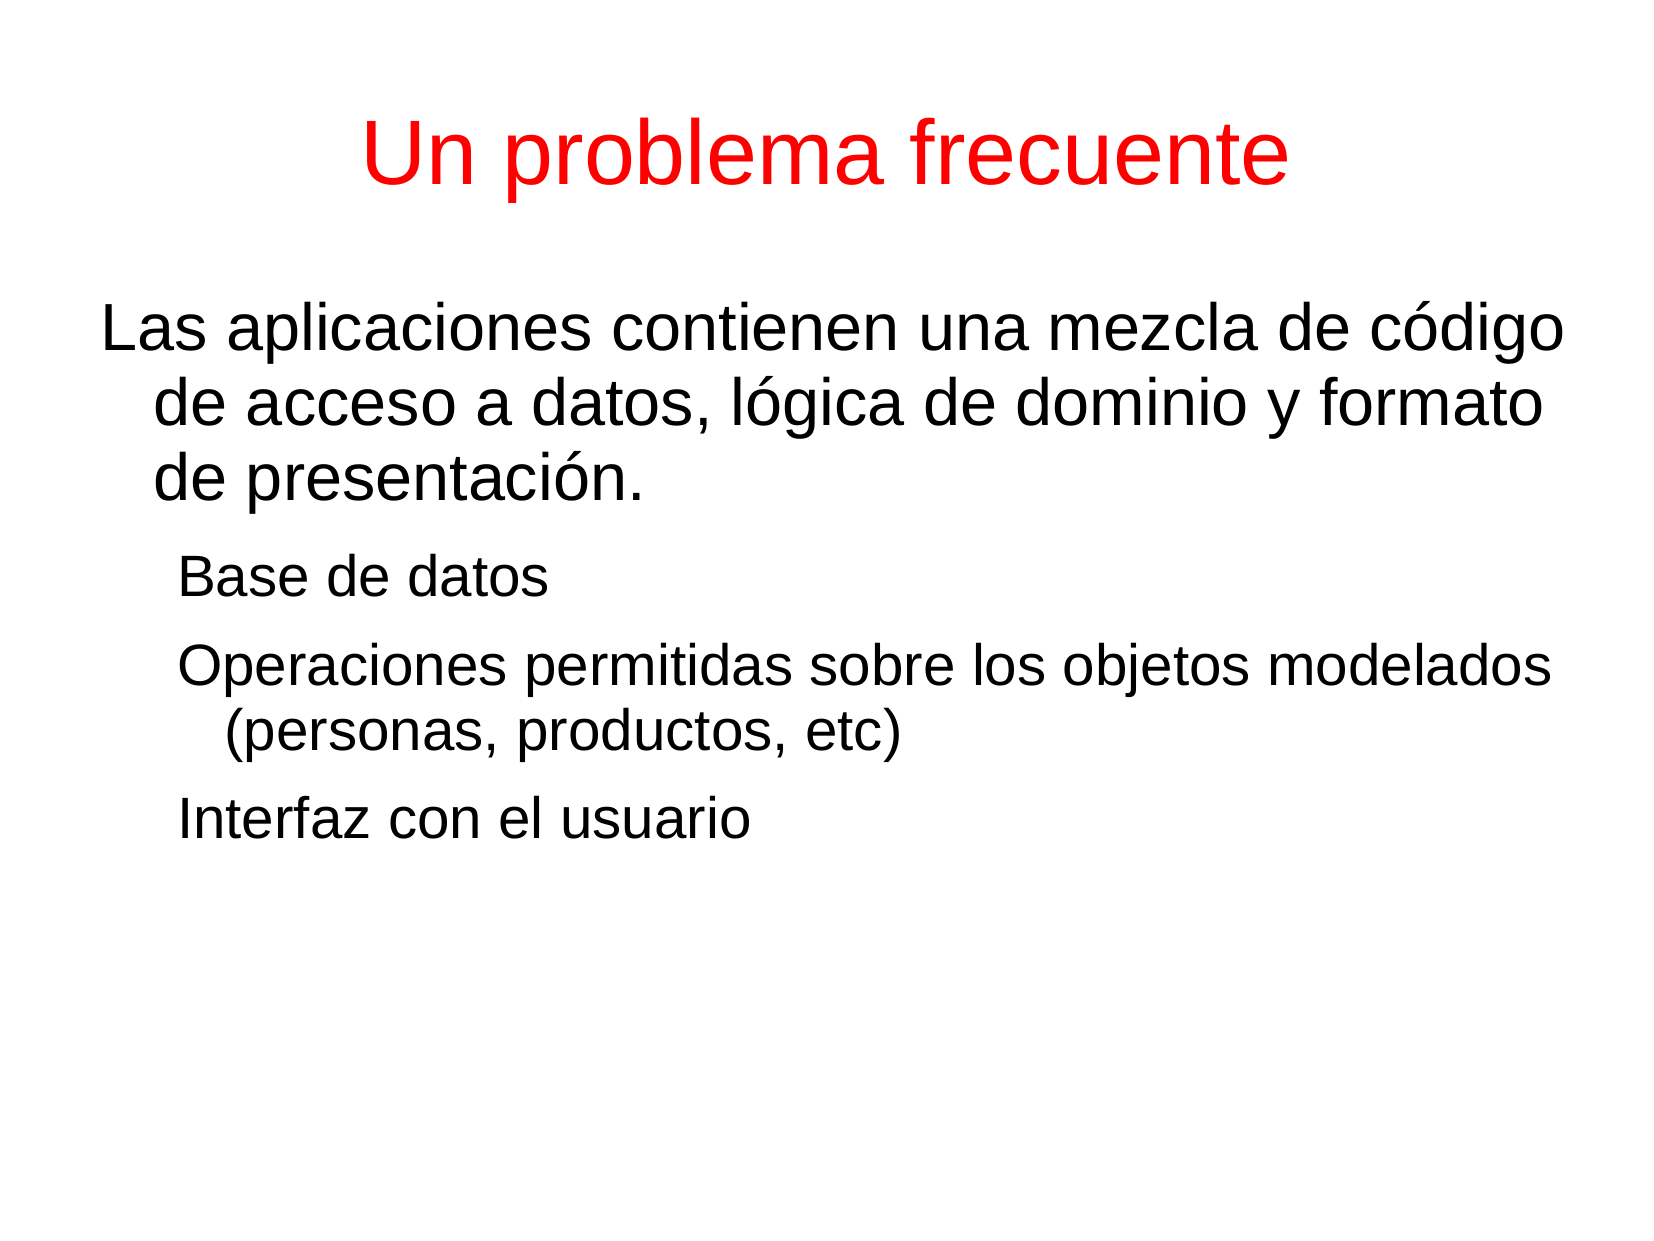

# Un problema frecuente
Las aplicaciones contienen una mezcla de código de acceso a datos, lógica de dominio y formato de presentación.
Base de datos
Operaciones permitidas sobre los objetos modelados (personas, productos, etc)
Interfaz con el usuario